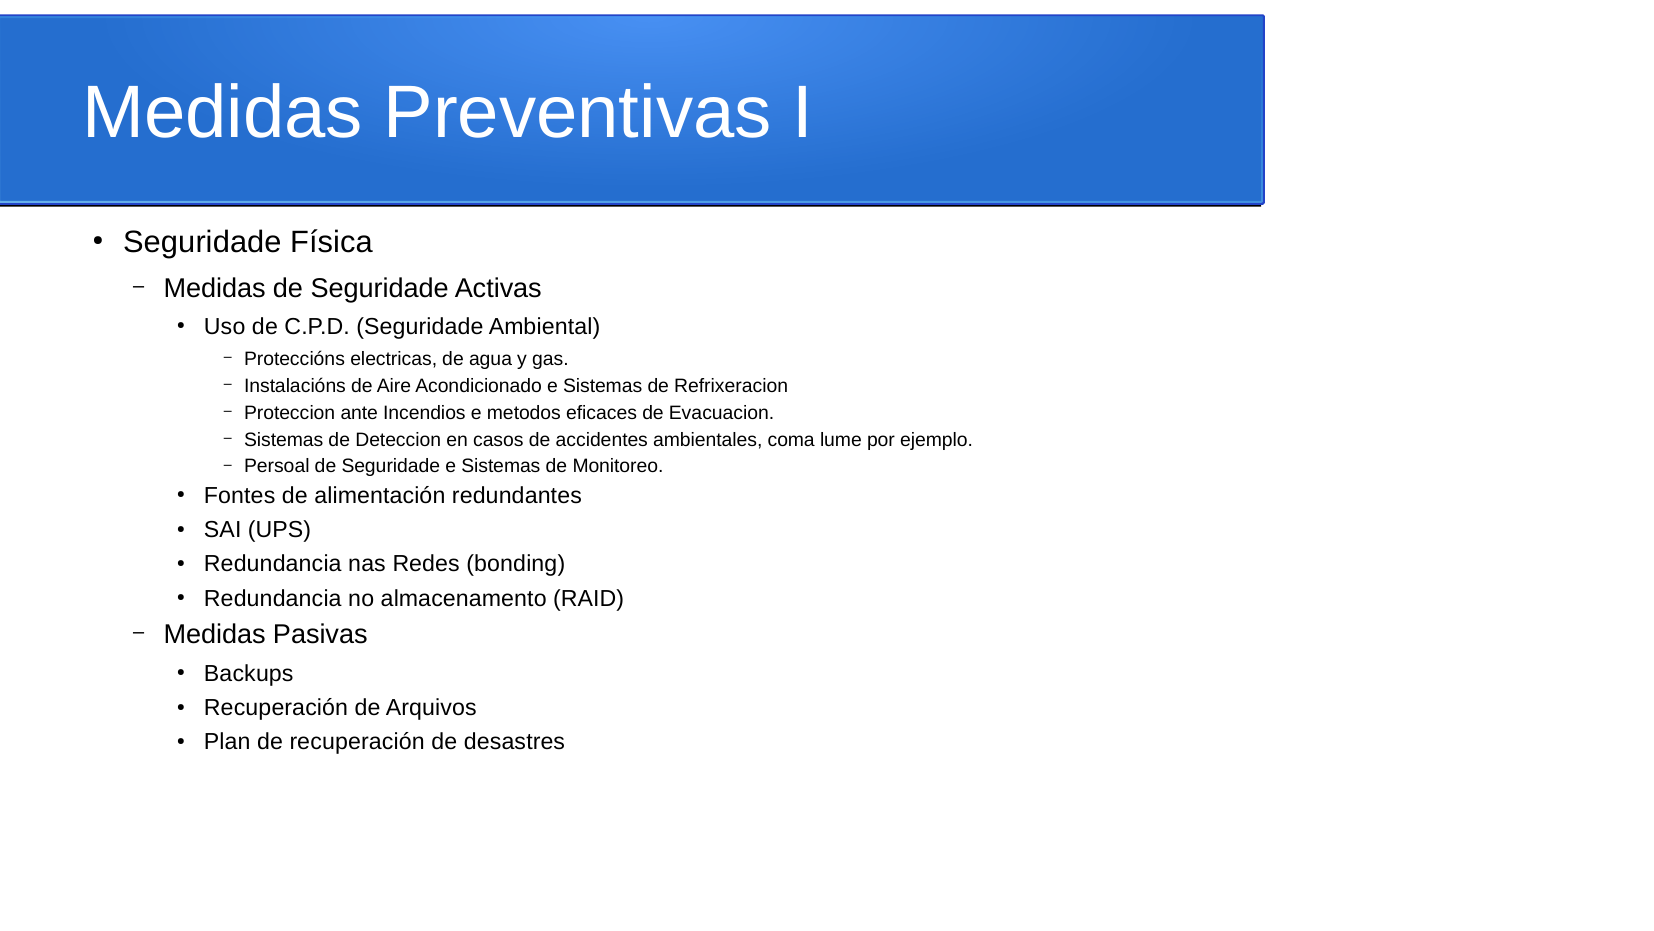

# Medidas Preventivas I
Seguridade Física
Medidas de Seguridade Activas
Uso de C.P.D. (Seguridade Ambiental)
Proteccións electricas, de agua y gas.
Instalacións de Aire Acondicionado e Sistemas de Refrixeracion
Proteccion ante Incendios e metodos eficaces de Evacuacion.
Sistemas de Deteccion en casos de accidentes ambientales, coma lume por ejemplo.
Persoal de Seguridade e Sistemas de Monitoreo.
Fontes de alimentación redundantes
SAI (UPS)
Redundancia nas Redes (bonding)
Redundancia no almacenamento (RAID)
Medidas Pasivas
Backups
Recuperación de Arquivos
Plan de recuperación de desastres